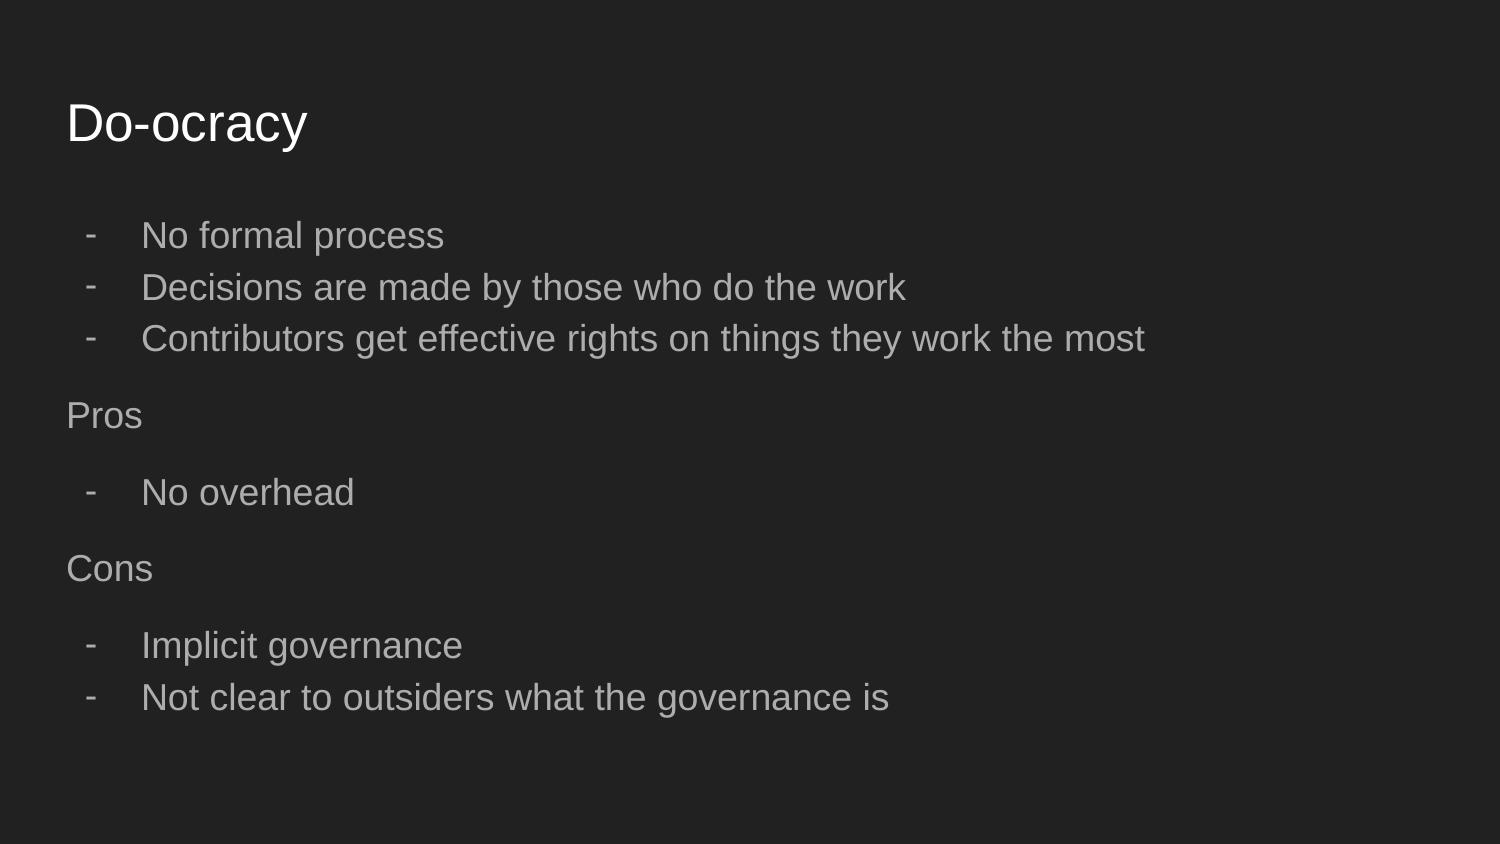

# Do-ocracy
No formal process
Decisions are made by those who do the work
Contributors get effective rights on things they work the most
Pros
No overhead
Cons
Implicit governance
Not clear to outsiders what the governance is